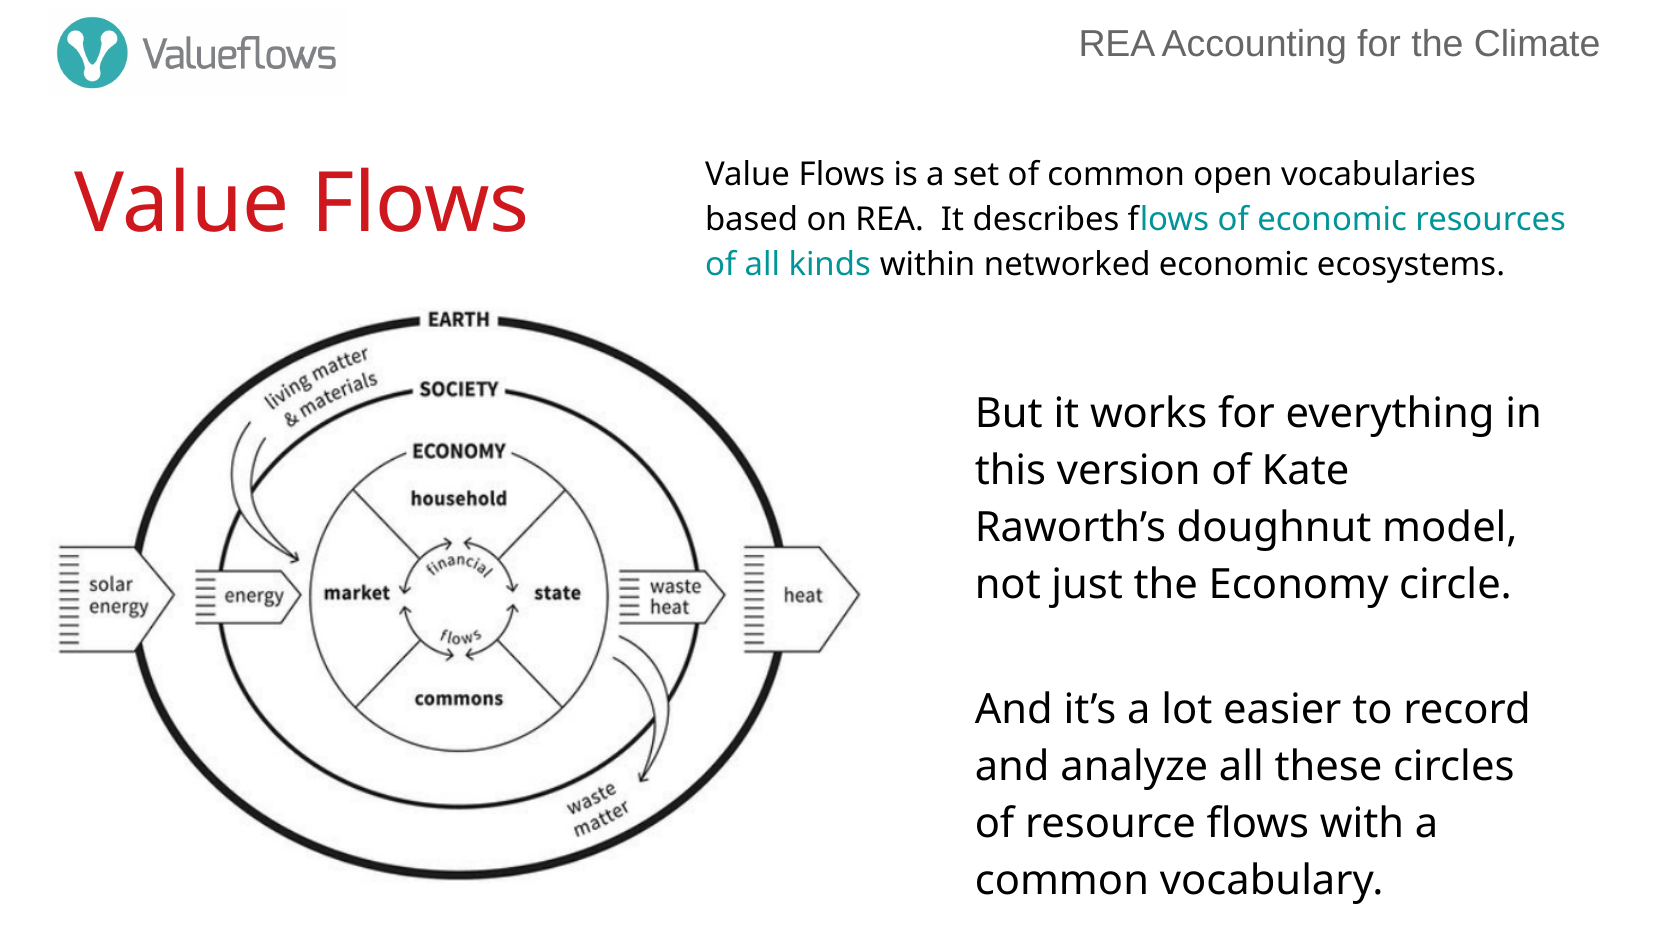

REA Accounting for the Climate
Value Flows
# Value Flows is a set of common open vocabularies based on REA. It describes flows of economic resources of all kinds within networked economic ecosystems.
But it works for everything in this version of Kate Raworth’s doughnut model, not just the Economy circle.
And it’s a lot easier to record and analyze all these circles of resource flows with a common vocabulary.